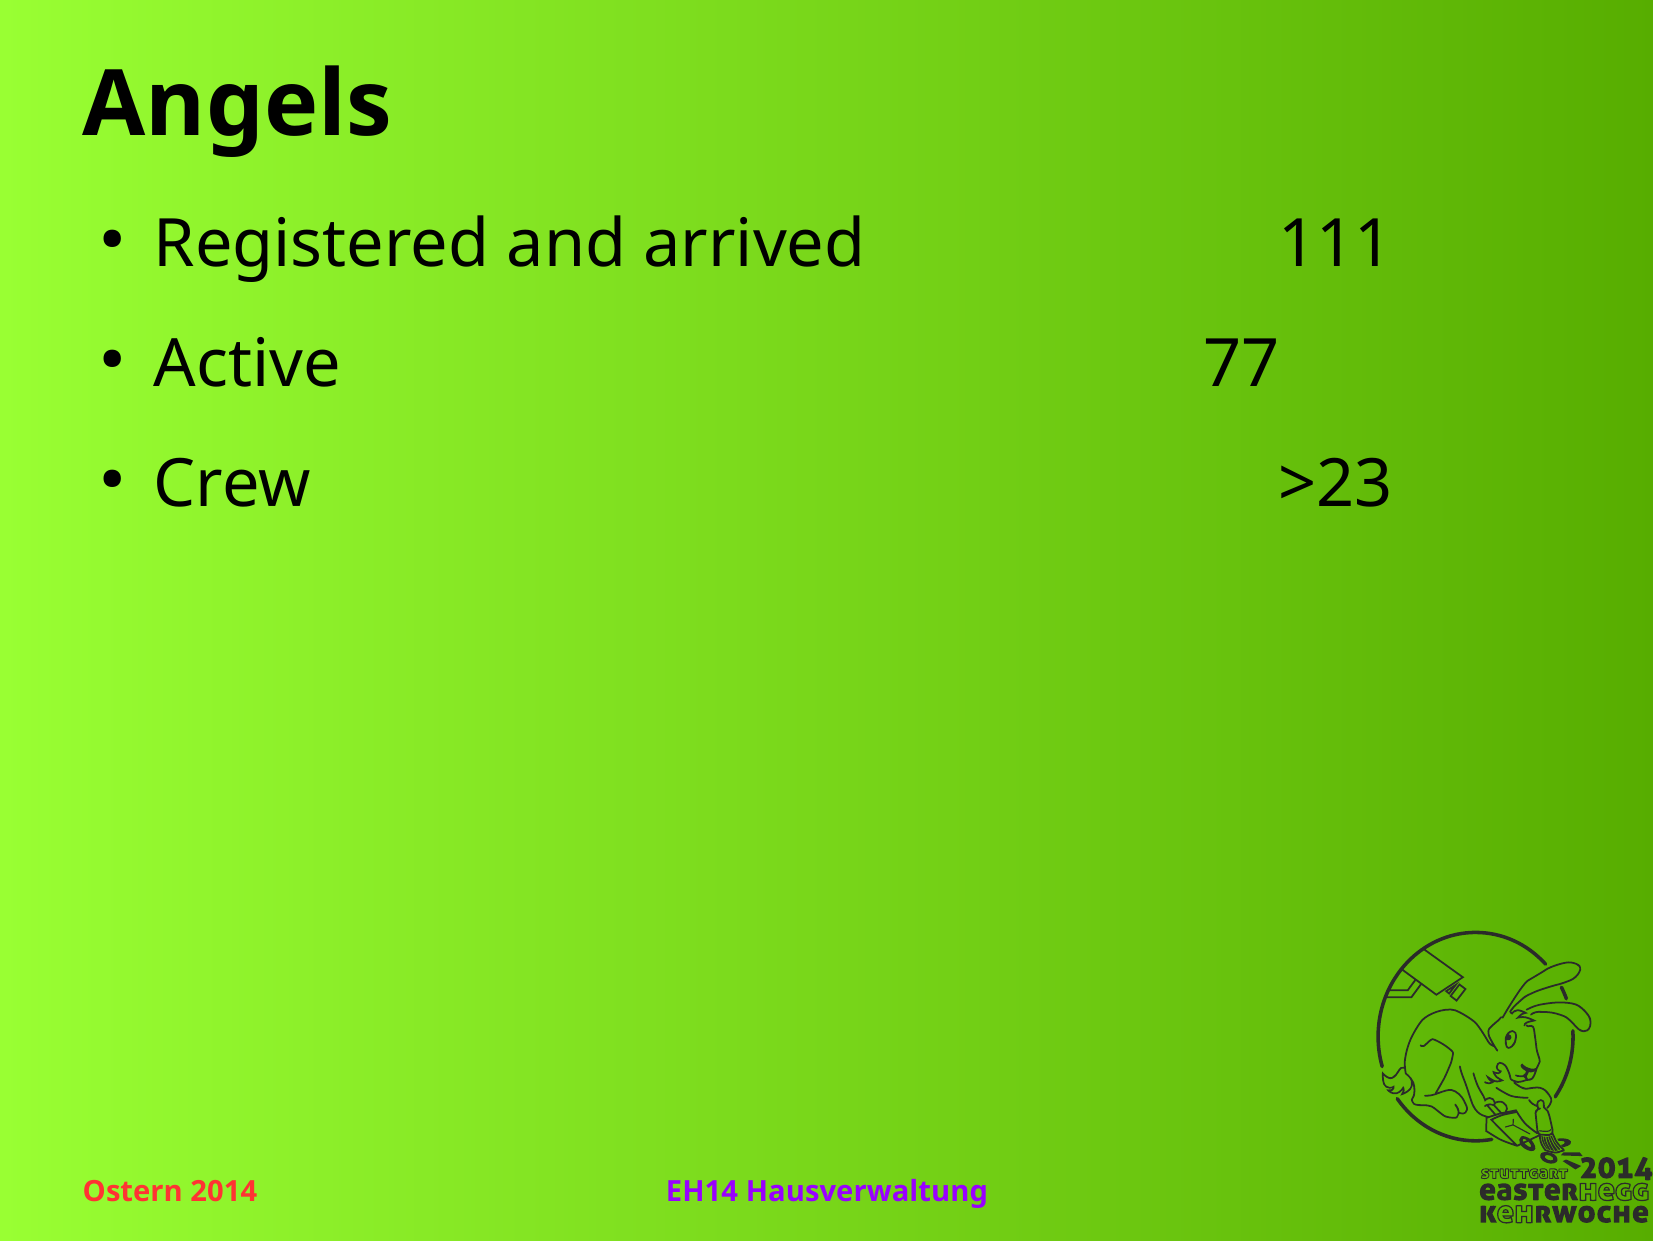

# Angels
Registered and arrived						111
Active												77
Crew													>23